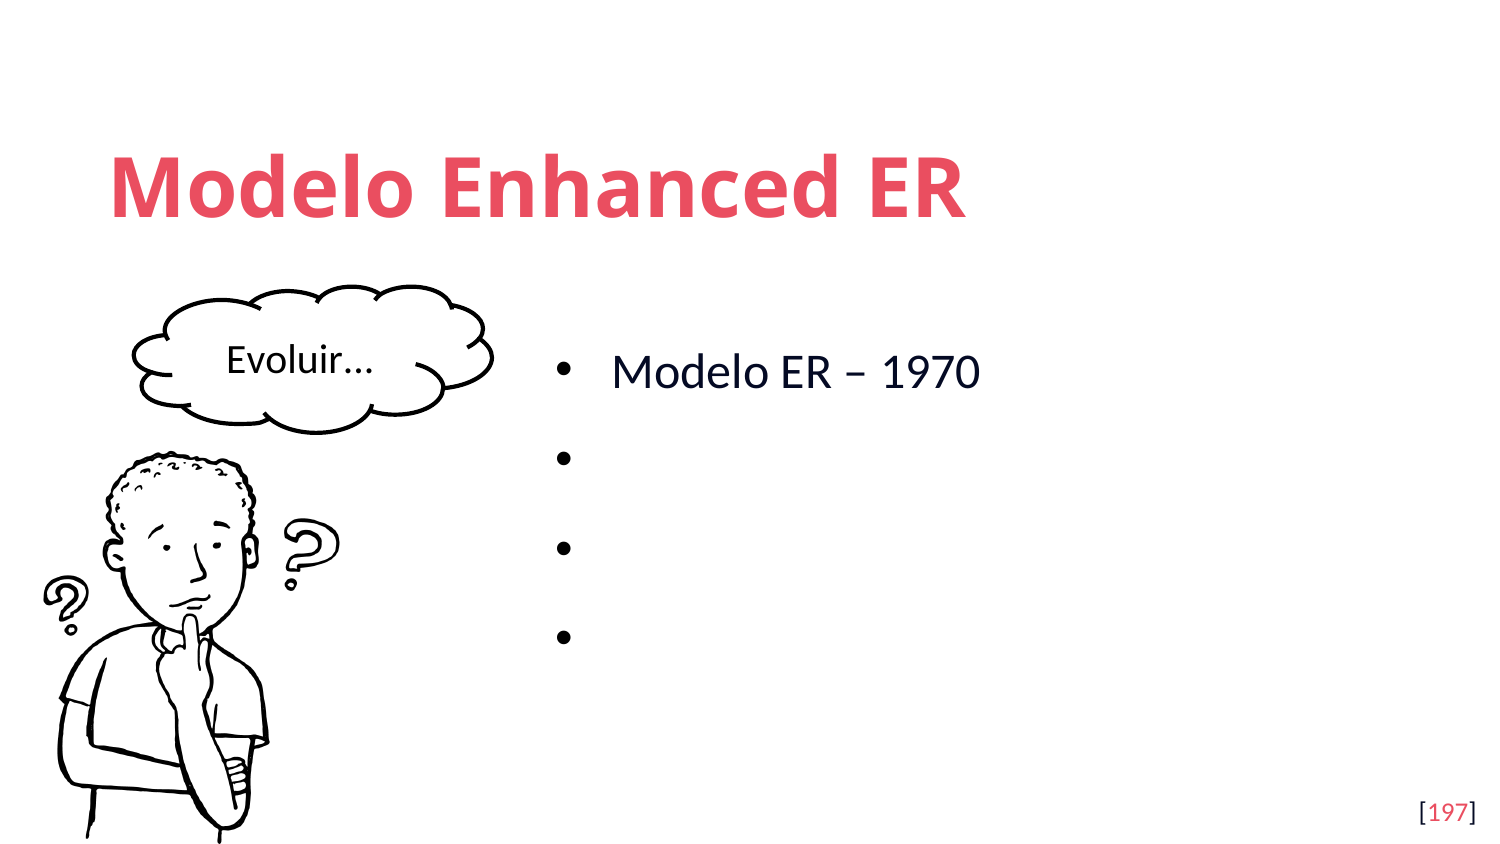

Modelo Enhanced ER
Modelo ER – 1970
Evoluir...